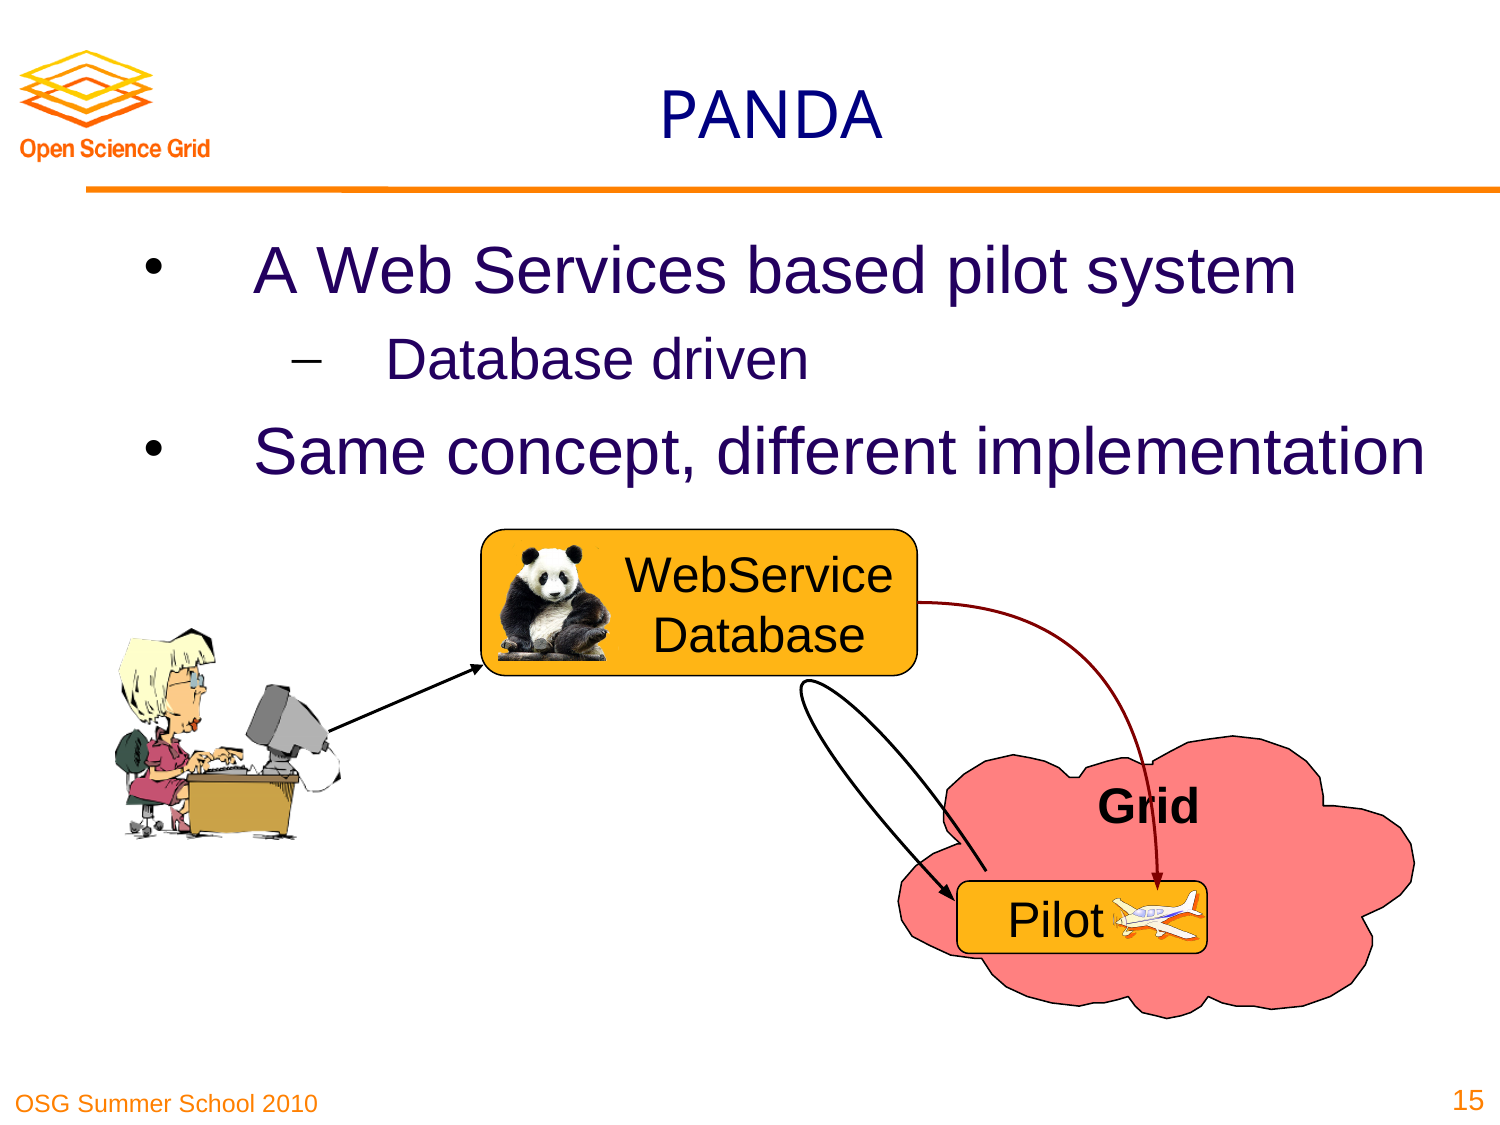

# PANDA
A Web Services based pilot system
Database driven
Same concept, different implementation
WebService
Database
Grid
Pilot
15